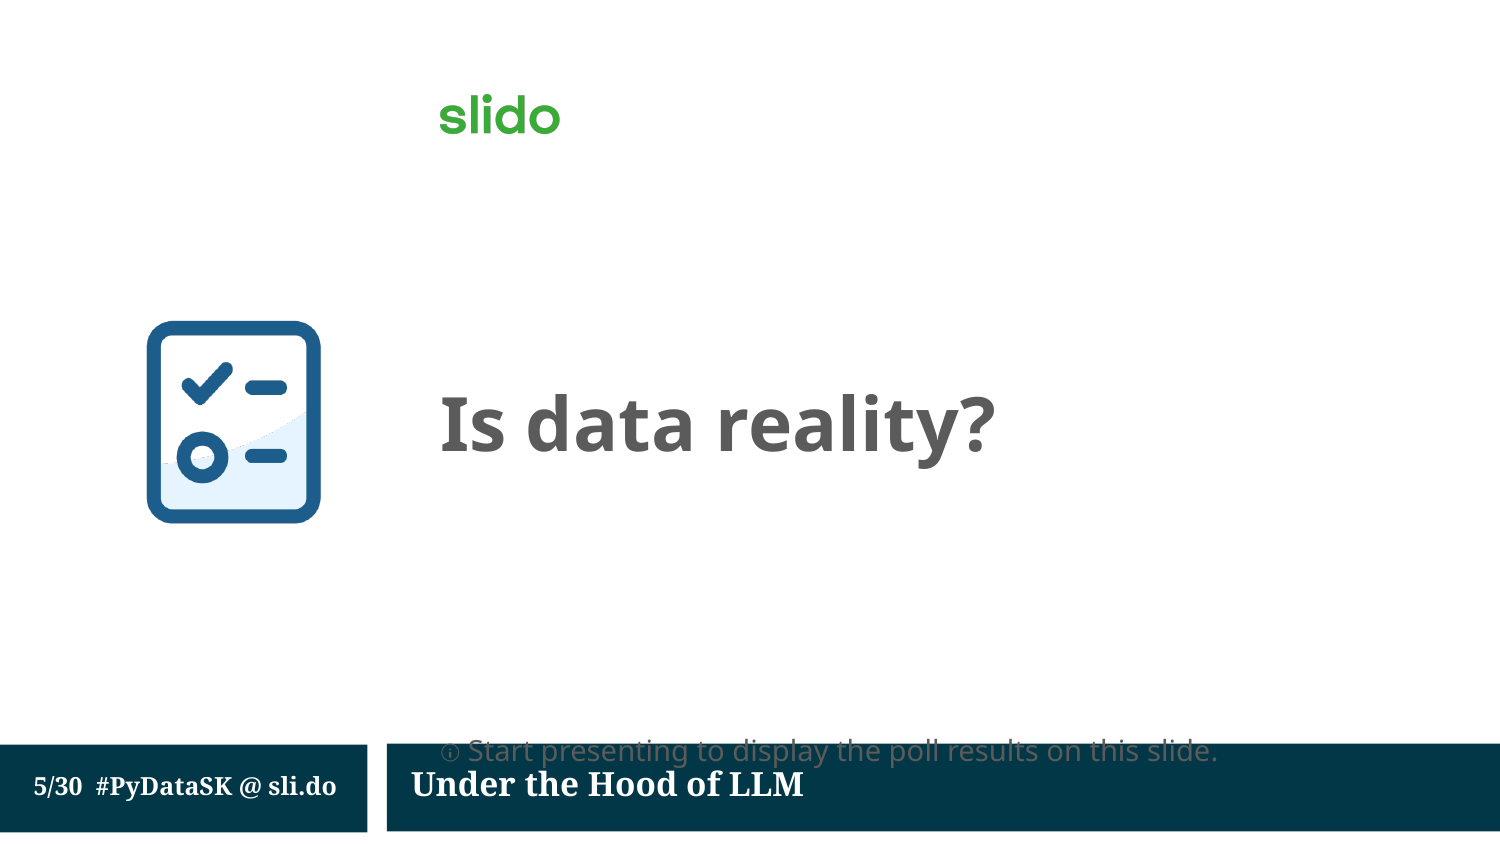

Is data reality?
ⓘ Start presenting to display the poll results on this slide.
Under the Hood of LLM
5/30 #PyDataSK @ sli.do